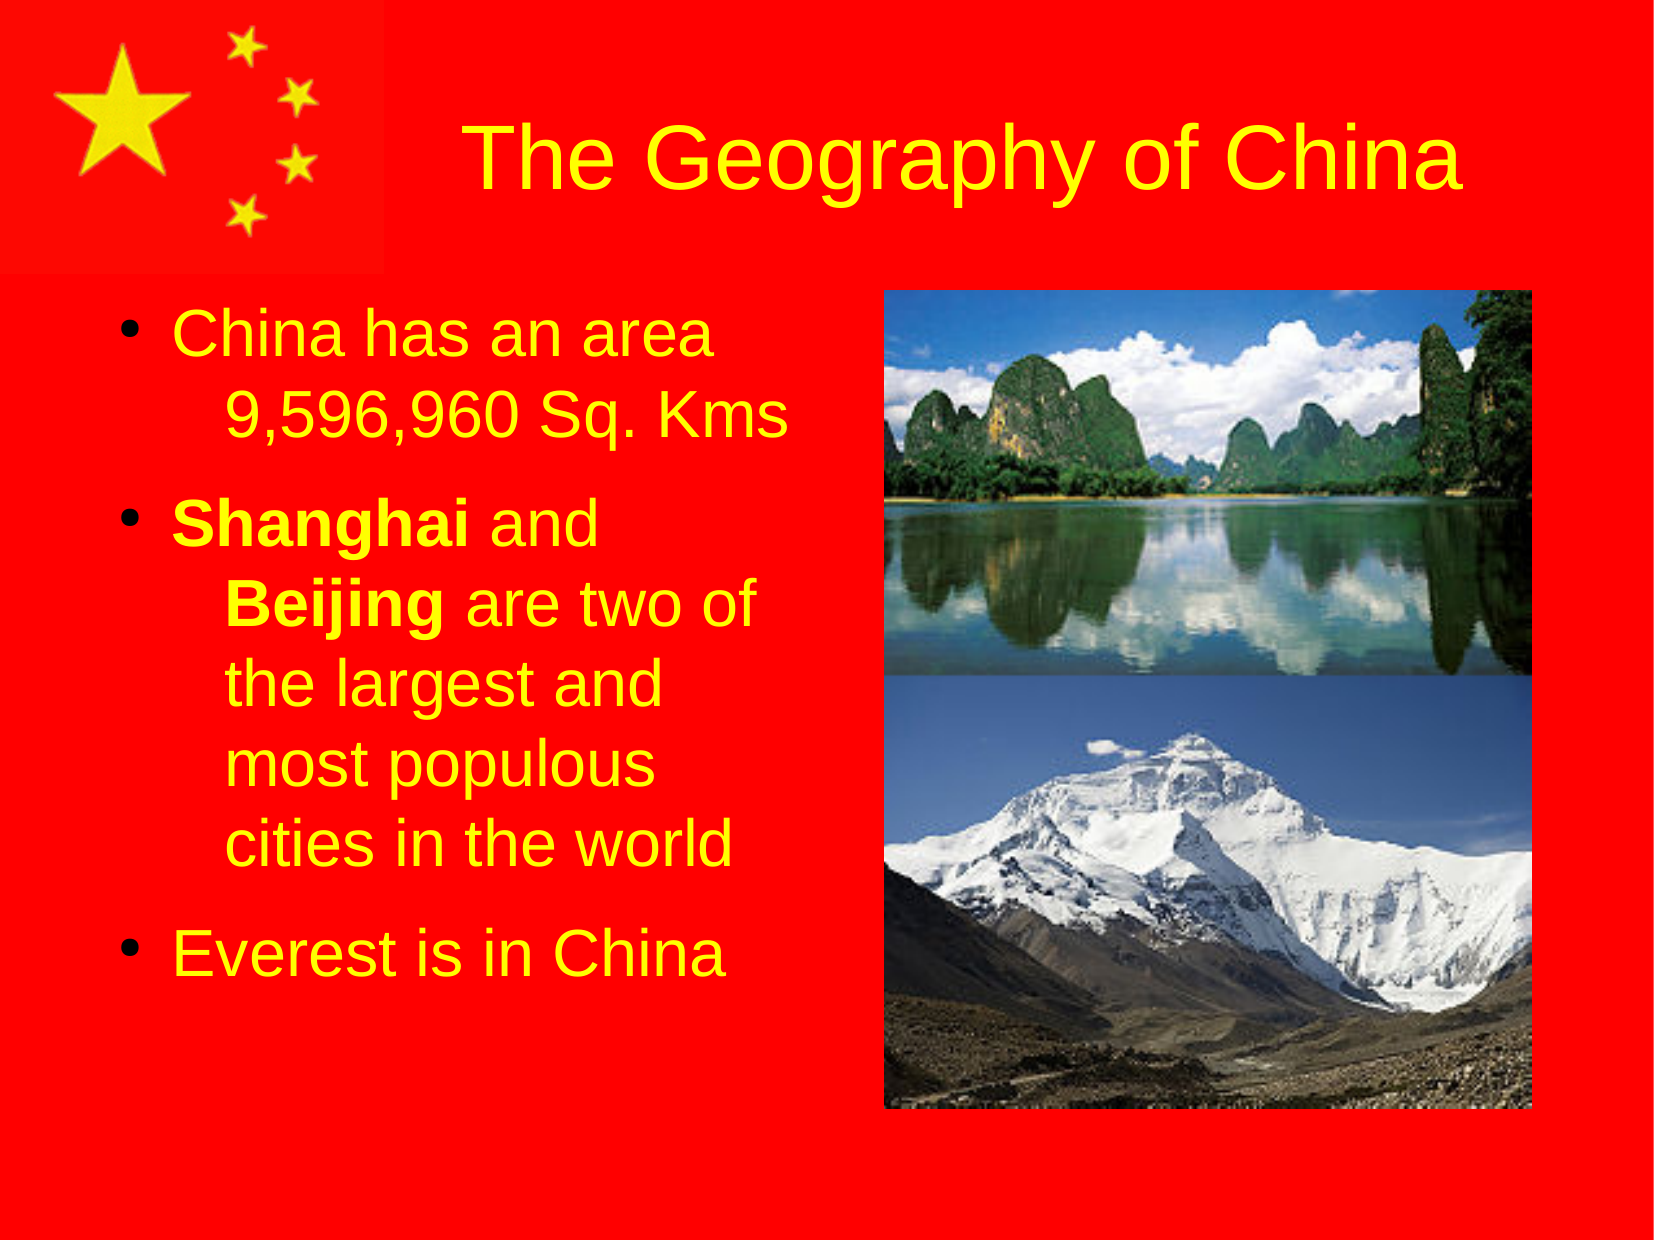

# The Geography of China
China has an area 9,596,960 Sq. Kms
Shanghai and Beijing are two of the largest and most populous cities in the world
Everest is in China